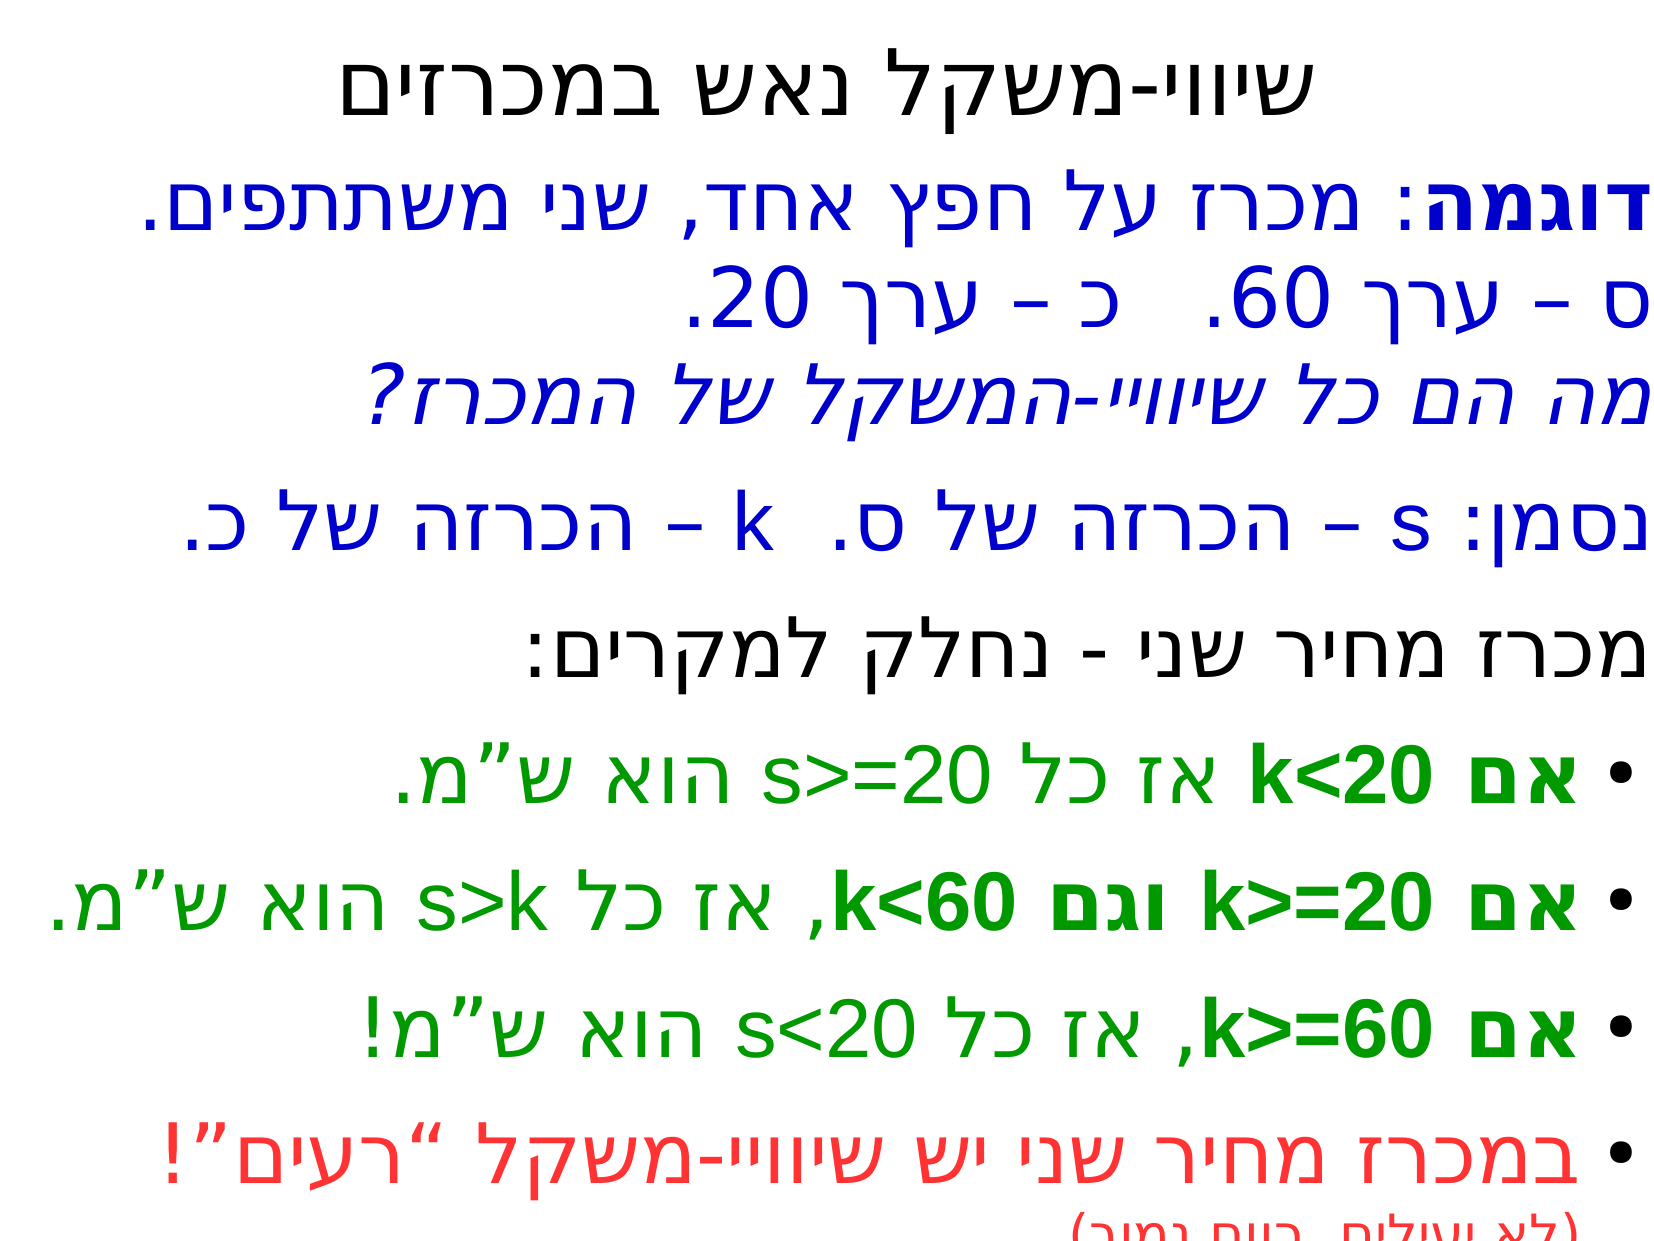

# שיווי-משקל נאש במכרזים
דוגמה: מכרז על חפץ אחד, שני משתתפים.
ס – ערך 60. כ – ערך 20.
מה הם כל שיוויי-המשקל של המכרז?
נסמן: s – הכרזה של ס. k – הכרזה של כ.
מכרז מחיר שני - נחלק למקרים:
אם k<20 אז כל s>=20 הוא ש”מ.
אם k>=20 וגם k<60, אז כל s>k הוא ש”מ.
אם k>=60, אז כל s<20 הוא ש”מ!
במכרז מחיר שני יש שיוויי-משקל “רעים”!
(לא יעילים, רווח נמוך)